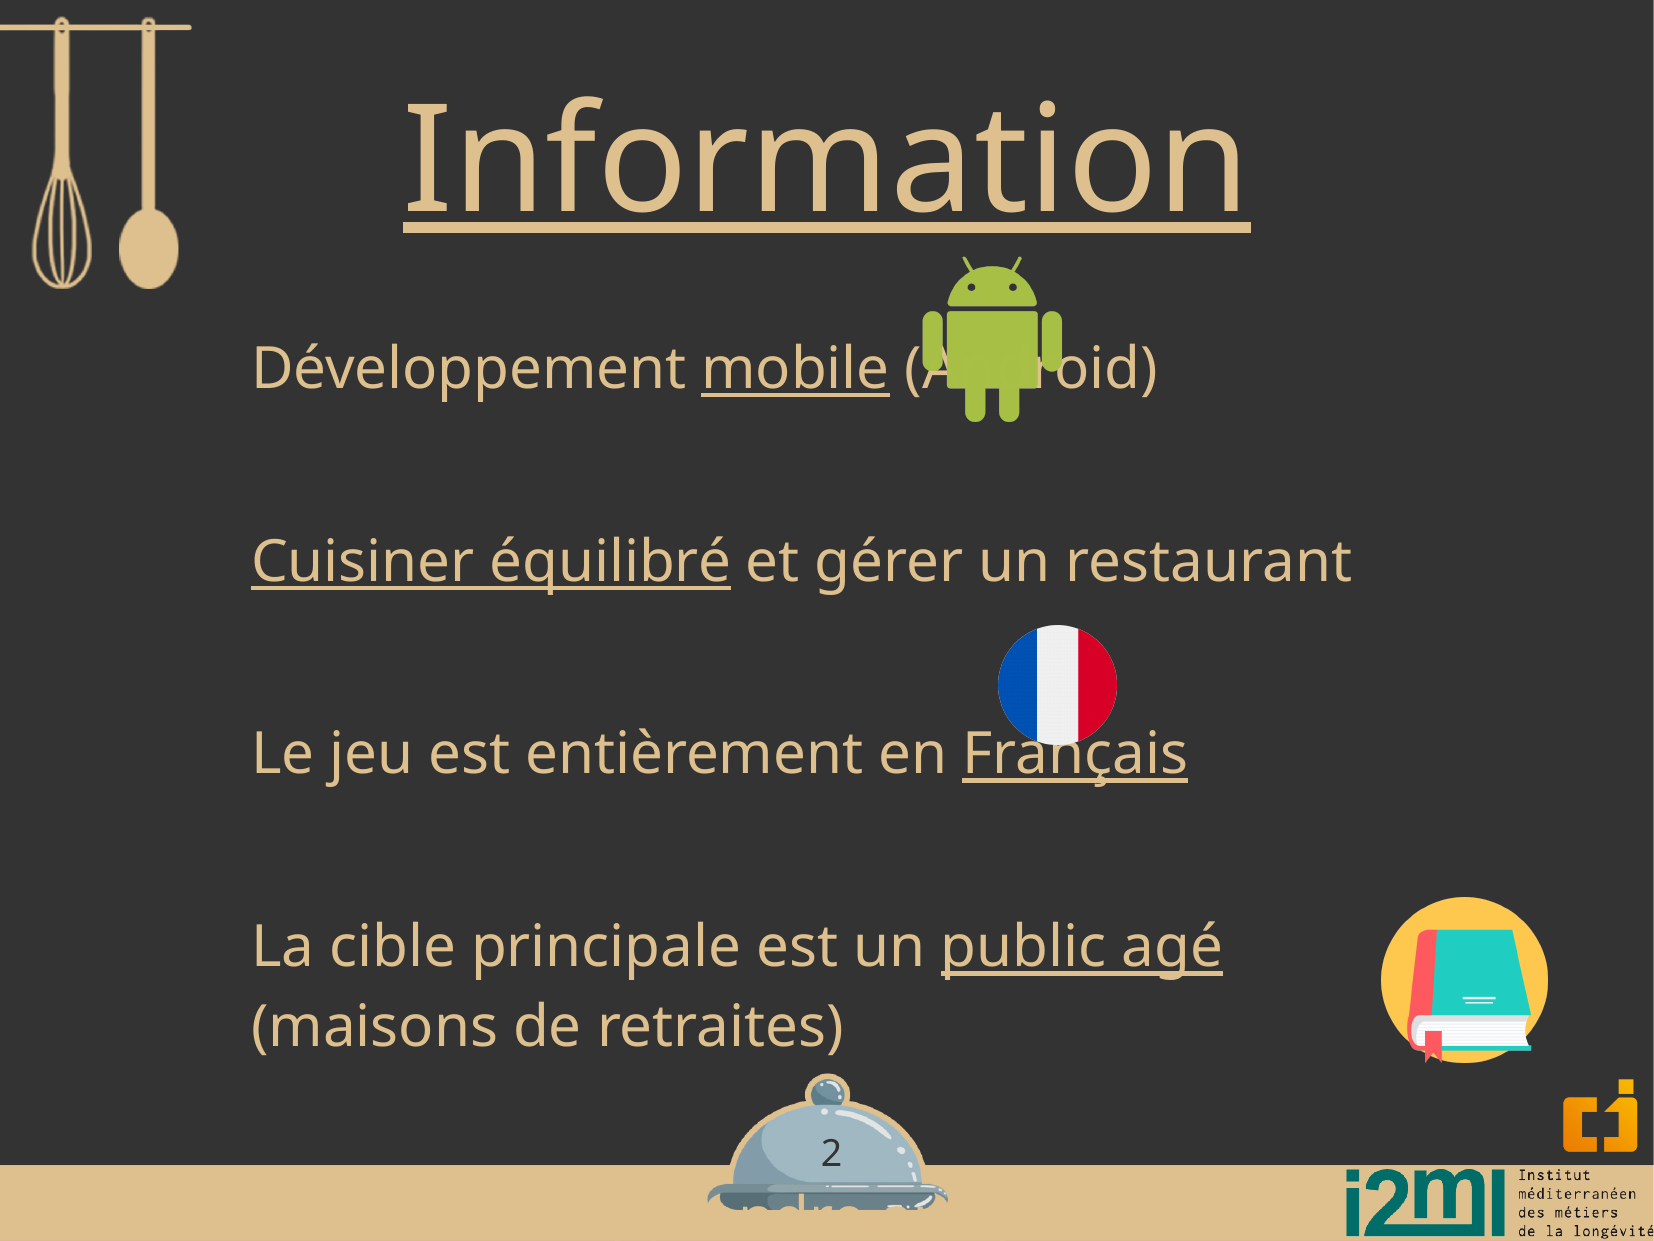

# Information
Développement mobile (Android)
Cuisiner équilibré et gérer un restaurant
Le jeu est entièrement en Français
La cible principale est un public agé (maisons de retraites)
Le but est d’apprendre aux joueurs à manger équlibré